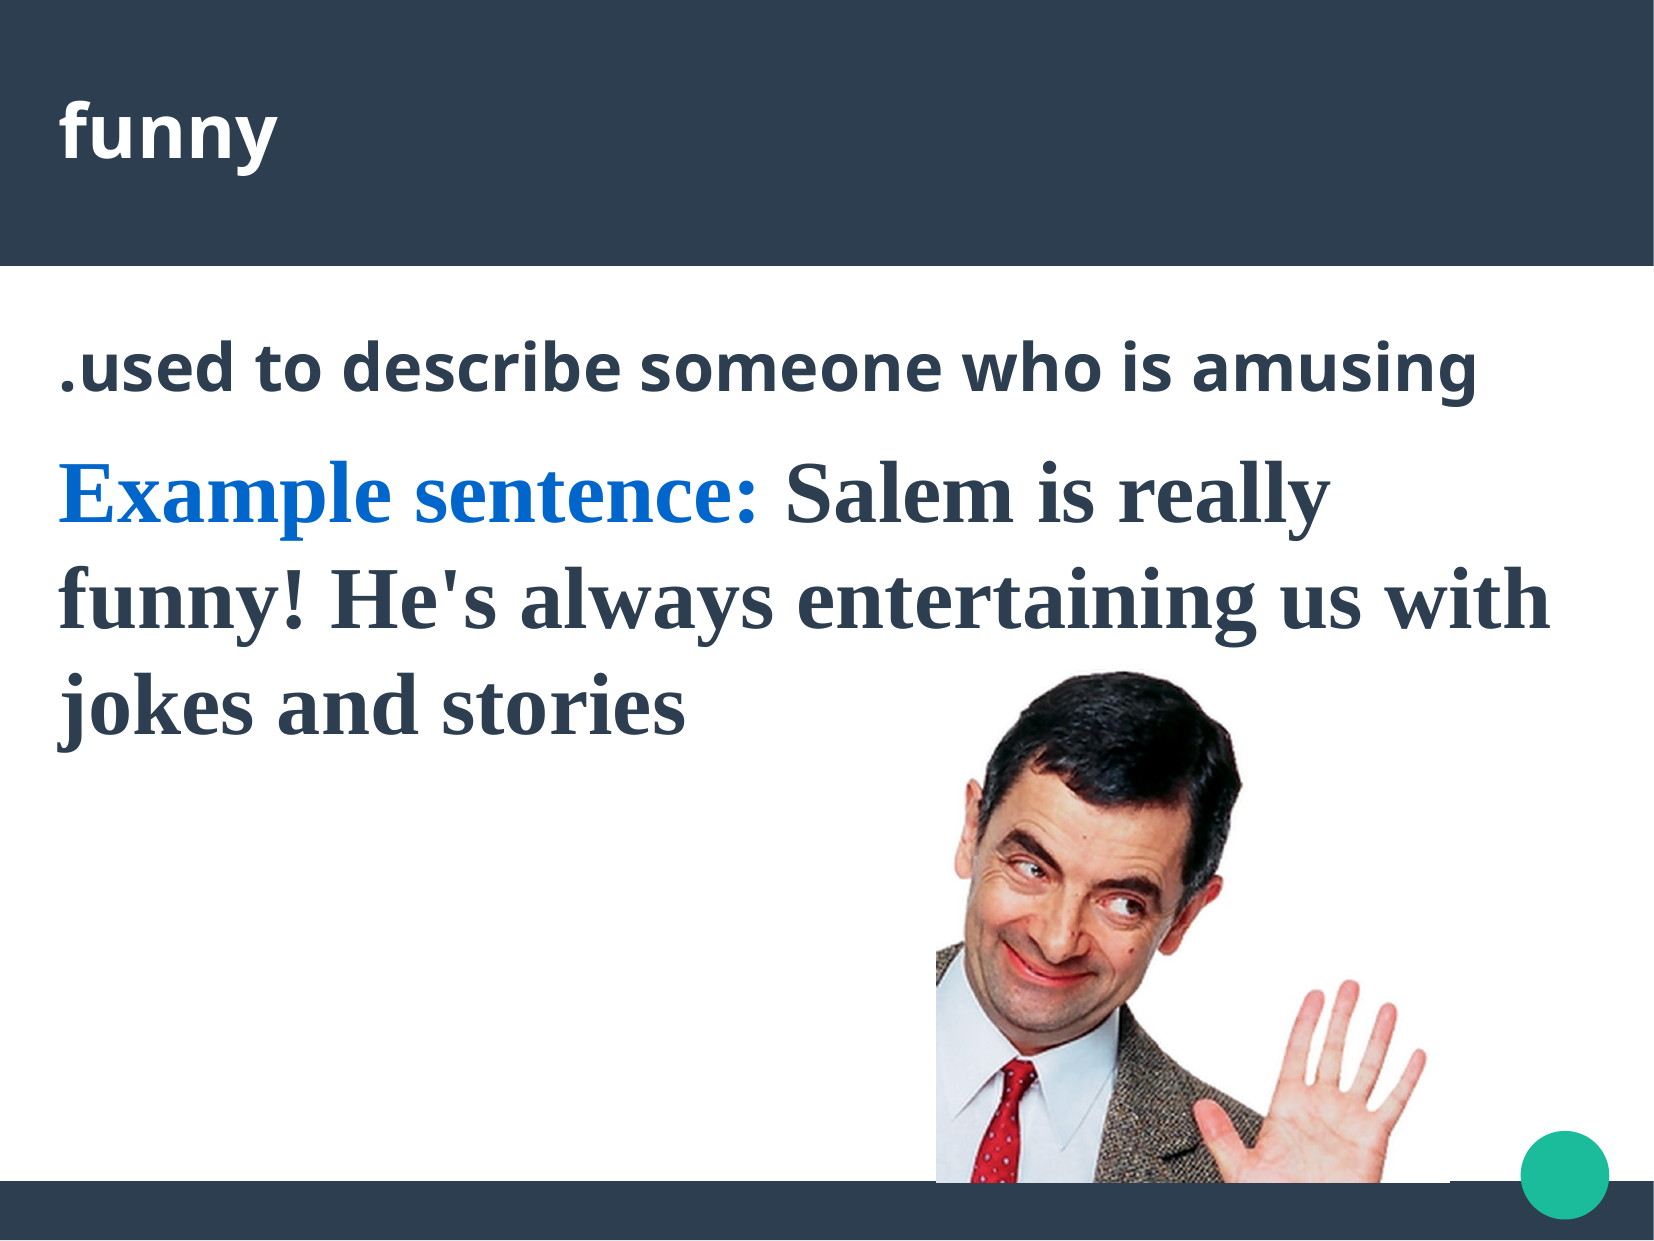

# funny
used to describe someone who is amusing.
Example sentence: Salem is really funny! He's always entertaining us with jokes and stories